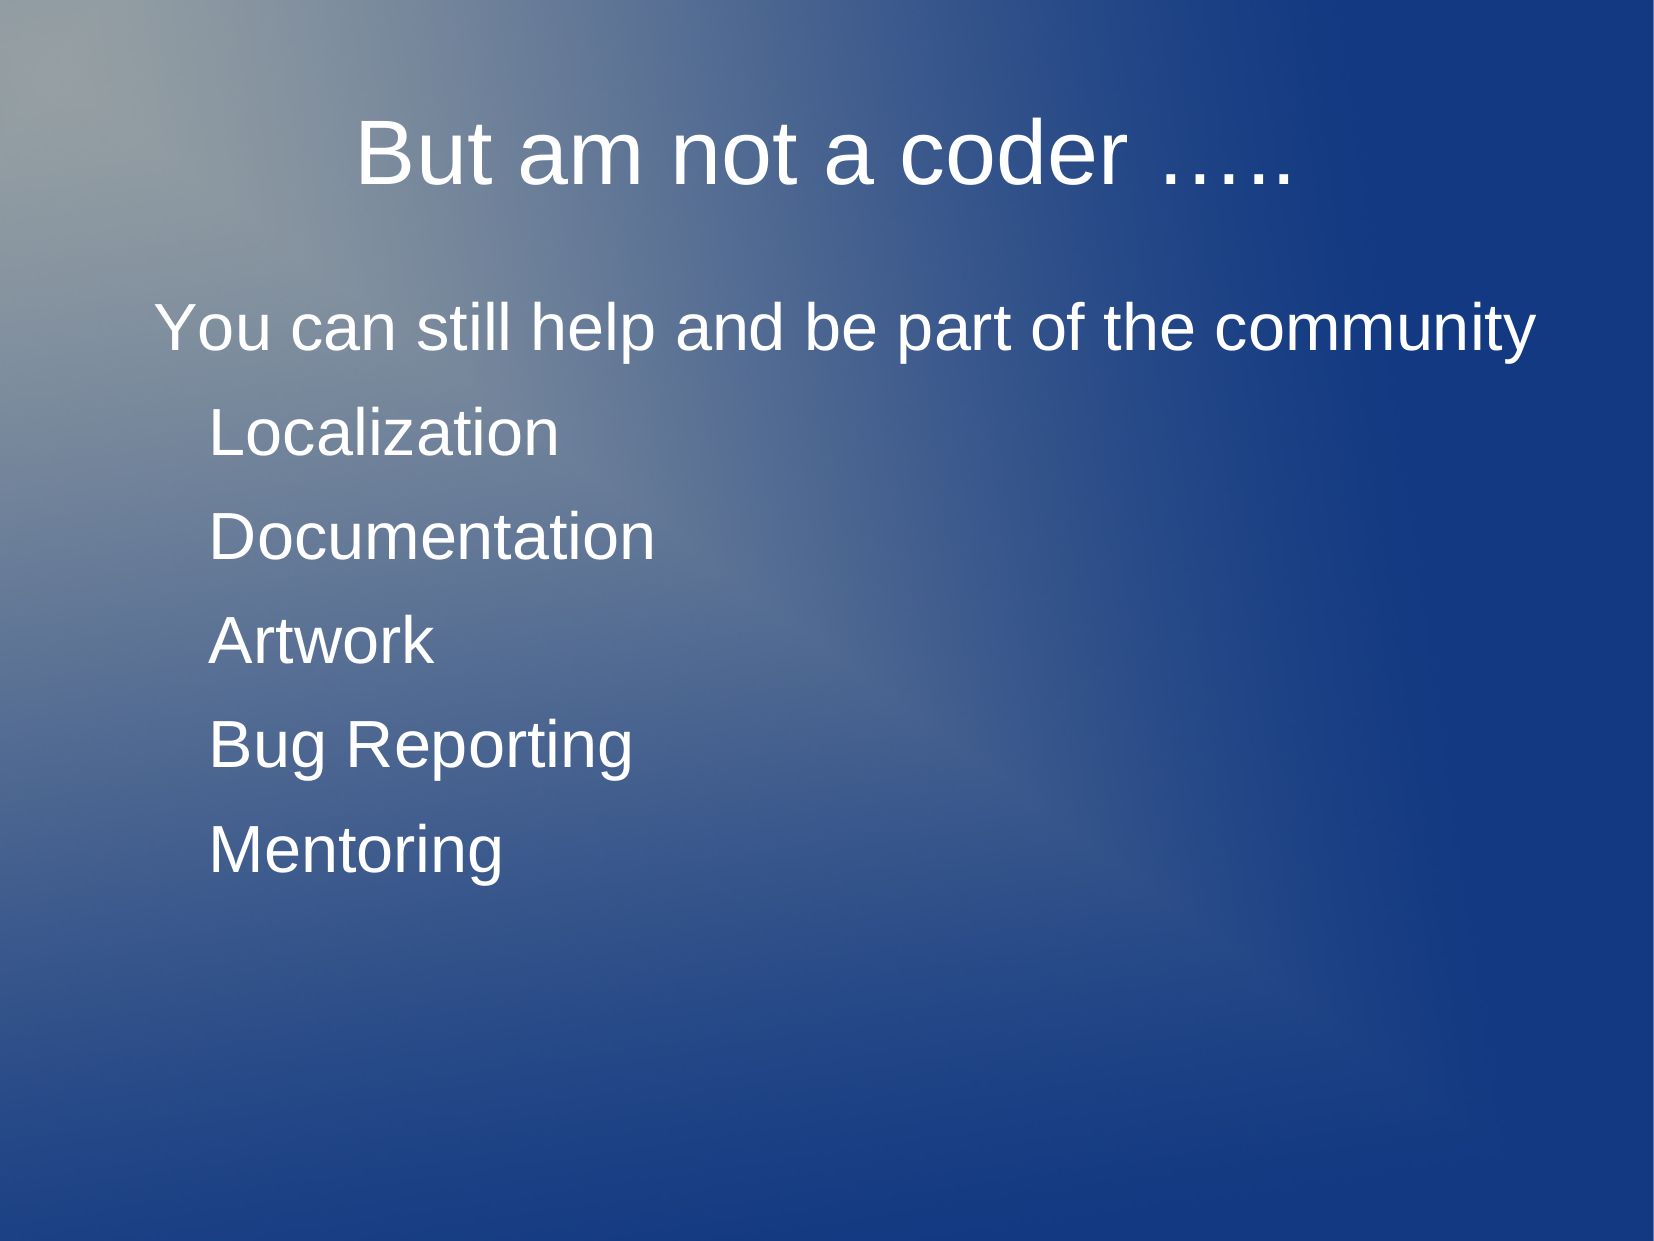

# But am not a coder …..
You can still help and be part of the community
 Localization
 Documentation
 Artwork
 Bug Reporting
 Mentoring